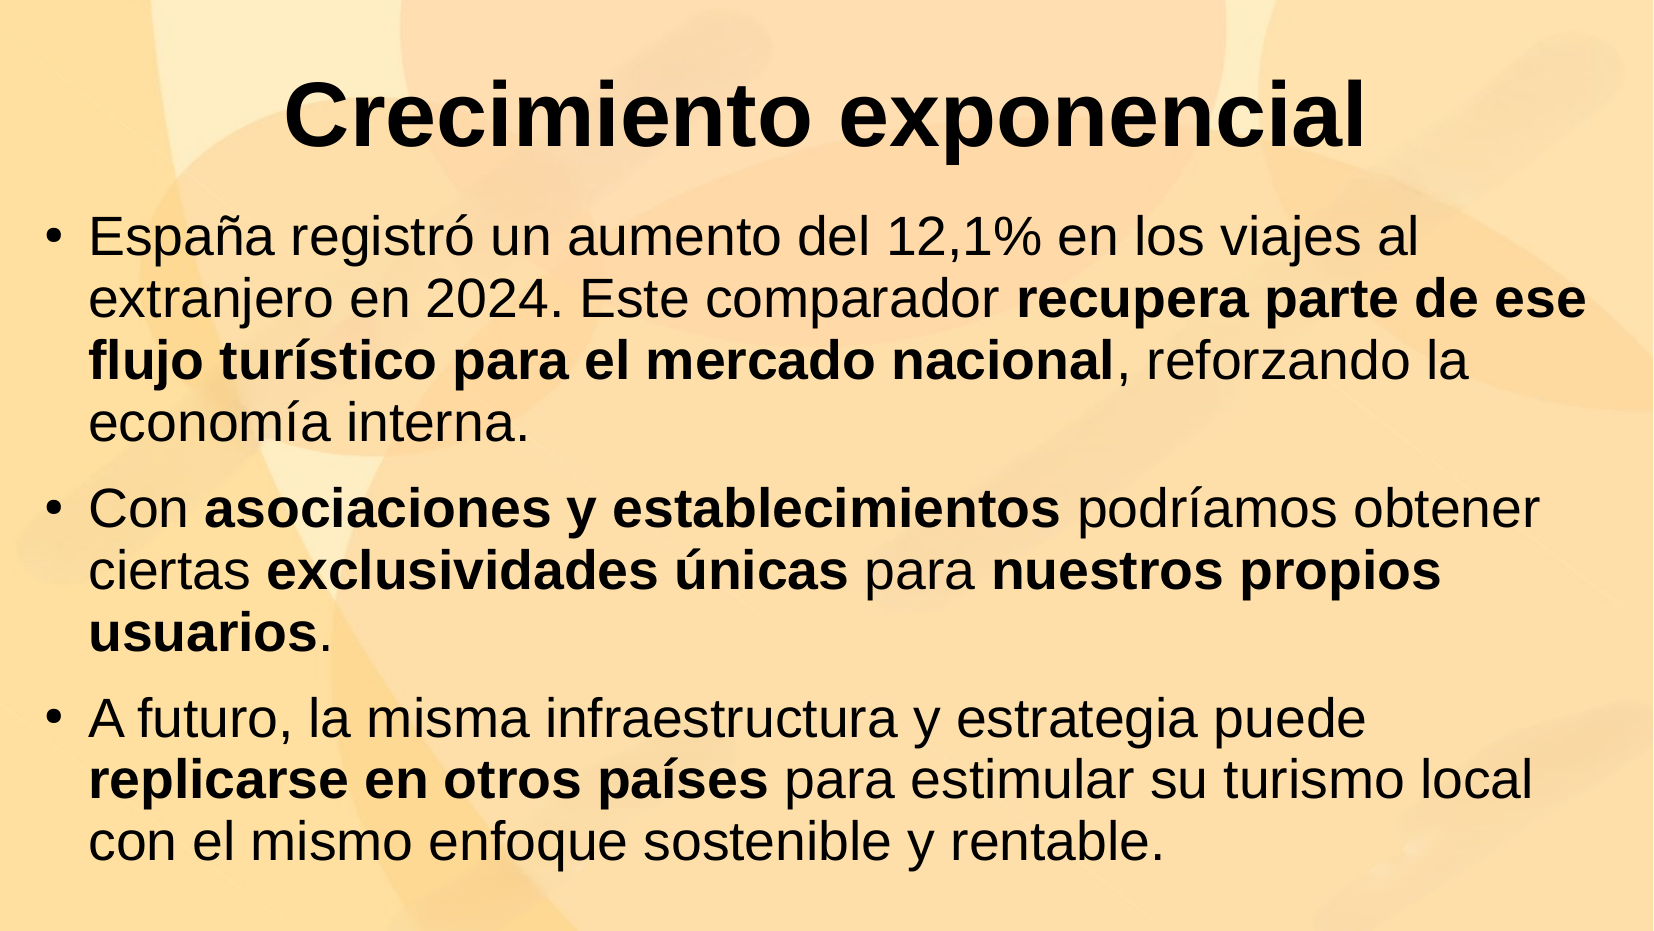

# Crecimiento exponencial
España registró un aumento del 12,1% en los viajes al extranjero en 2024. Este comparador recupera parte de ese flujo turístico para el mercado nacional, reforzando la economía interna.
Con asociaciones y establecimientos podríamos obtener ciertas exclusividades únicas para nuestros propios usuarios.
A futuro, la misma infraestructura y estrategia puede replicarse en otros países para estimular su turismo local con el mismo enfoque sostenible y rentable.